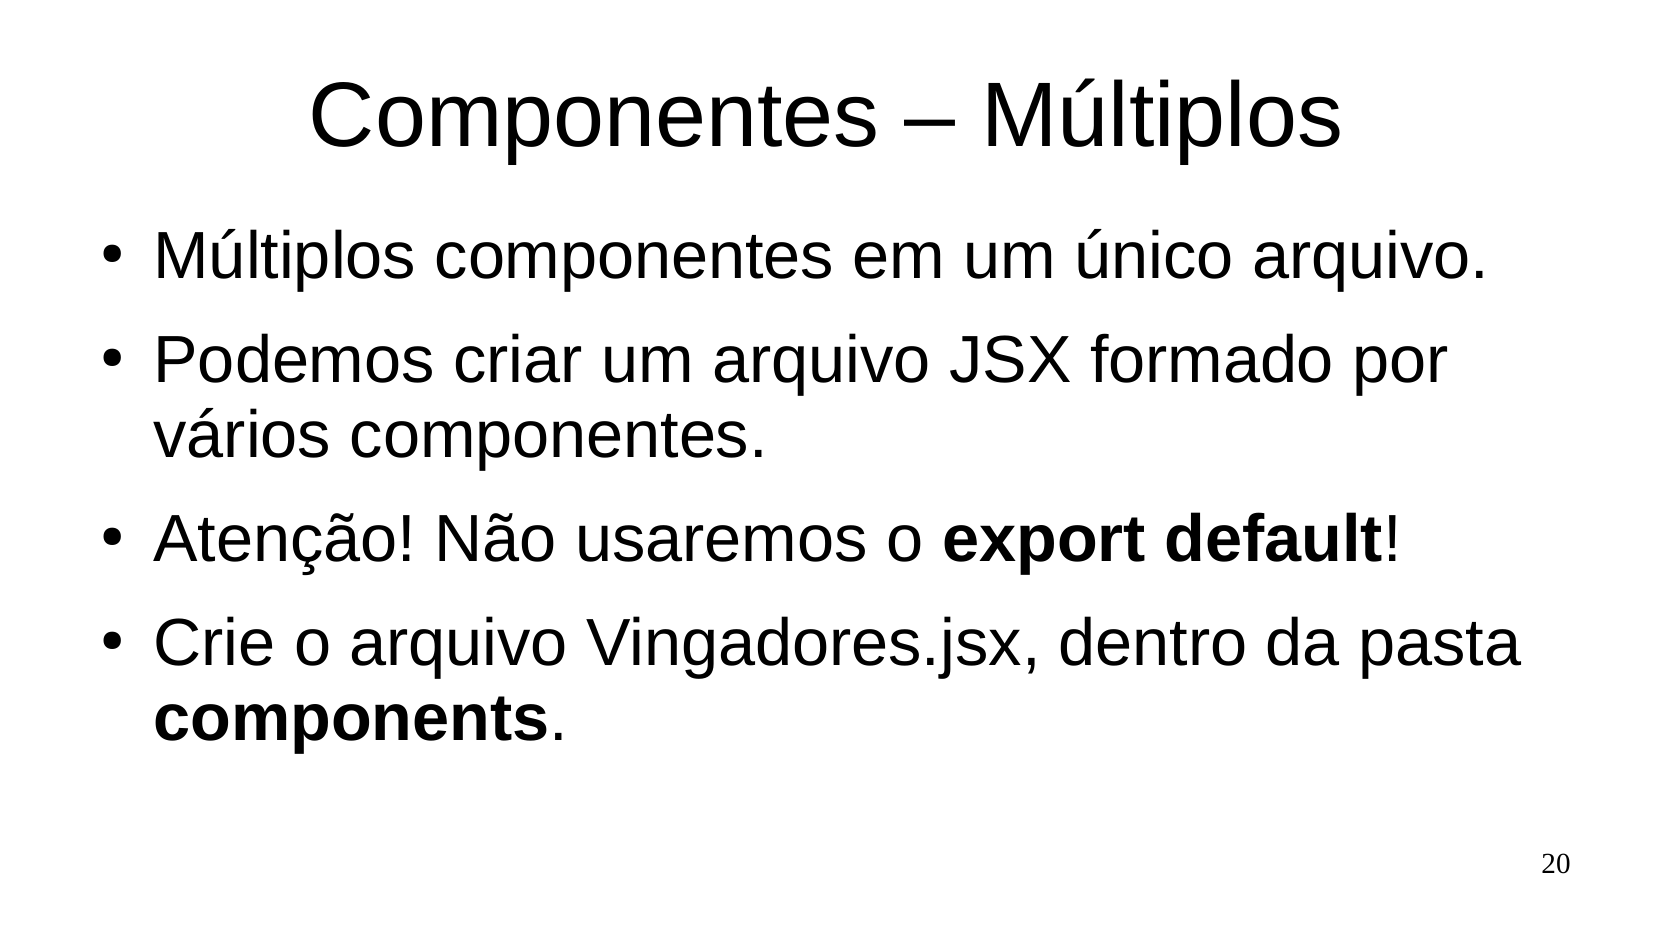

# Componentes – Múltiplos
Múltiplos componentes em um único arquivo.
Podemos criar um arquivo JSX formado por vários componentes.
Atenção! Não usaremos o export default!
Crie o arquivo Vingadores.jsx, dentro da pasta components.
20